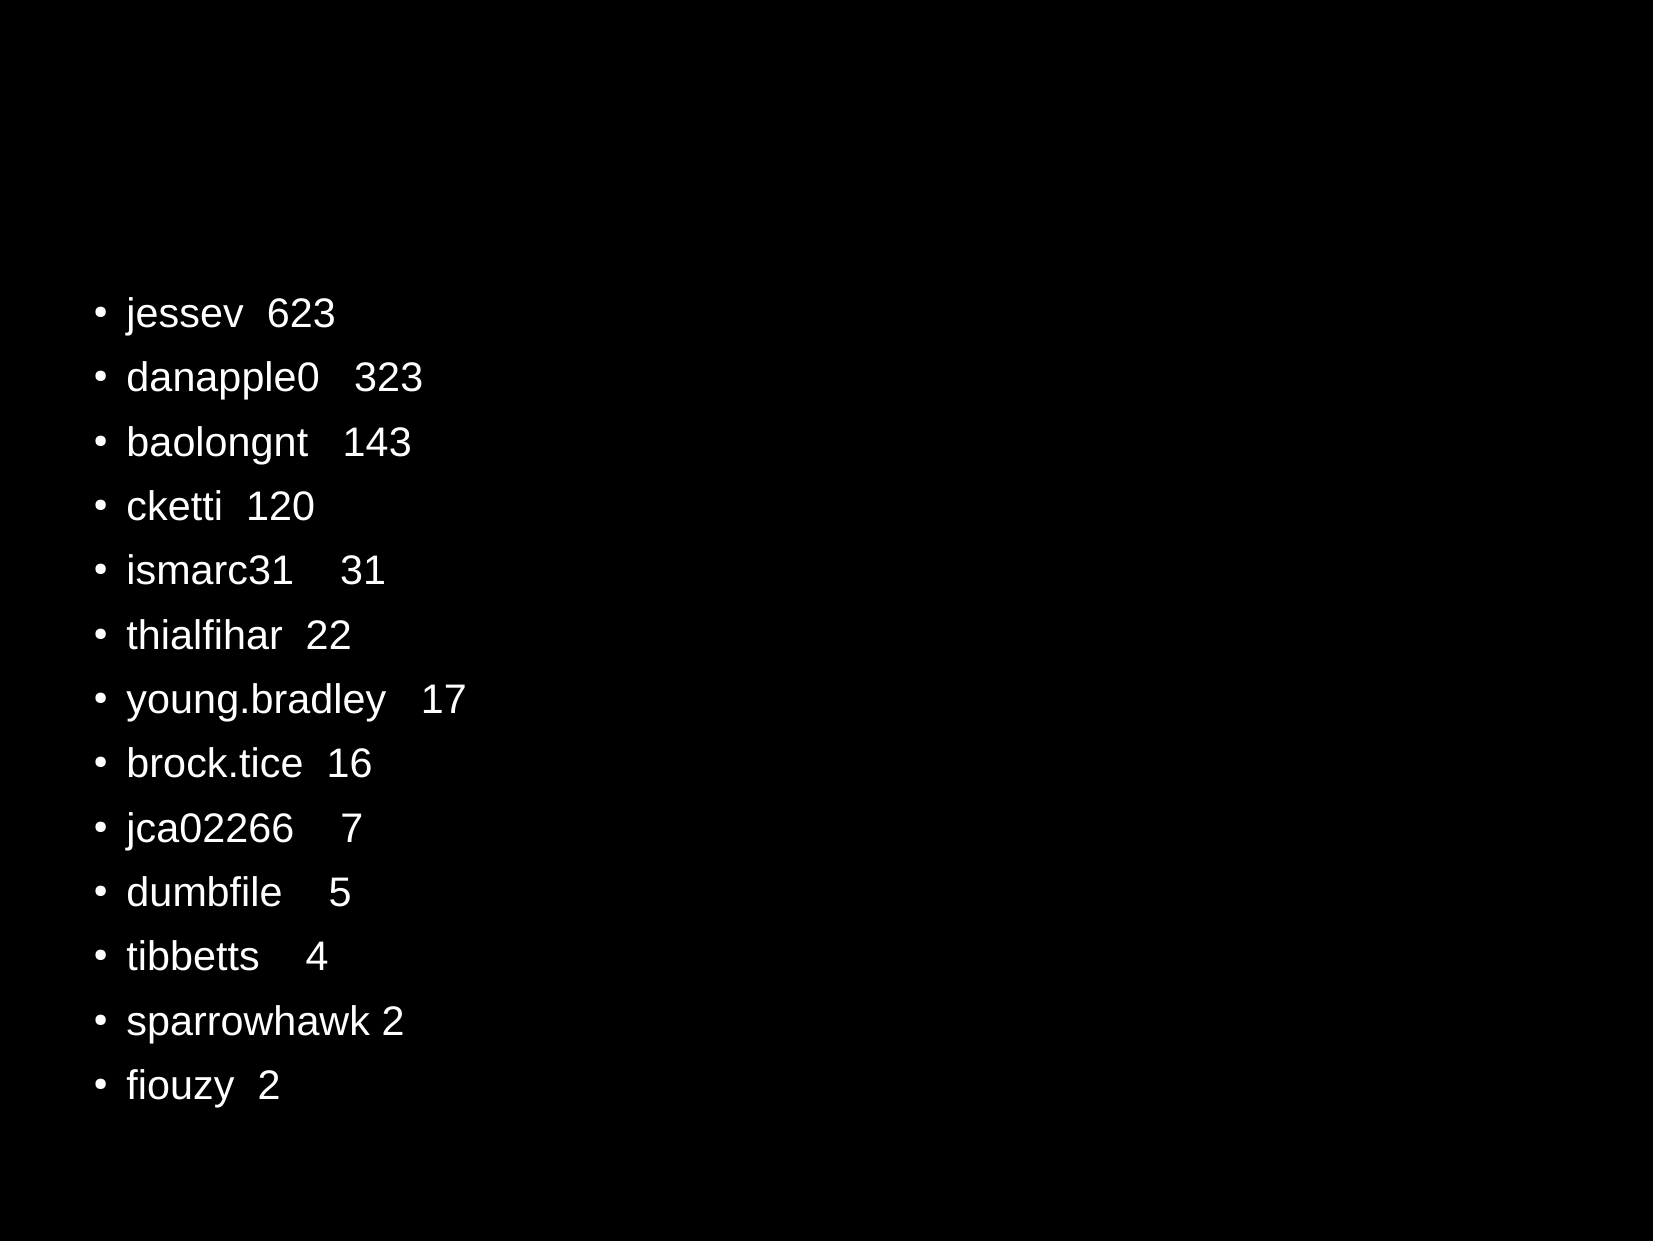

#
jessev 623
danapple0 323
baolongnt 143
cketti 120
ismarc31 31
thialfihar 22
young.bradley 17
brock.tice 16
jca02266 7
dumbfile 5
tibbetts 4
sparrowhawk 2
fiouzy 2